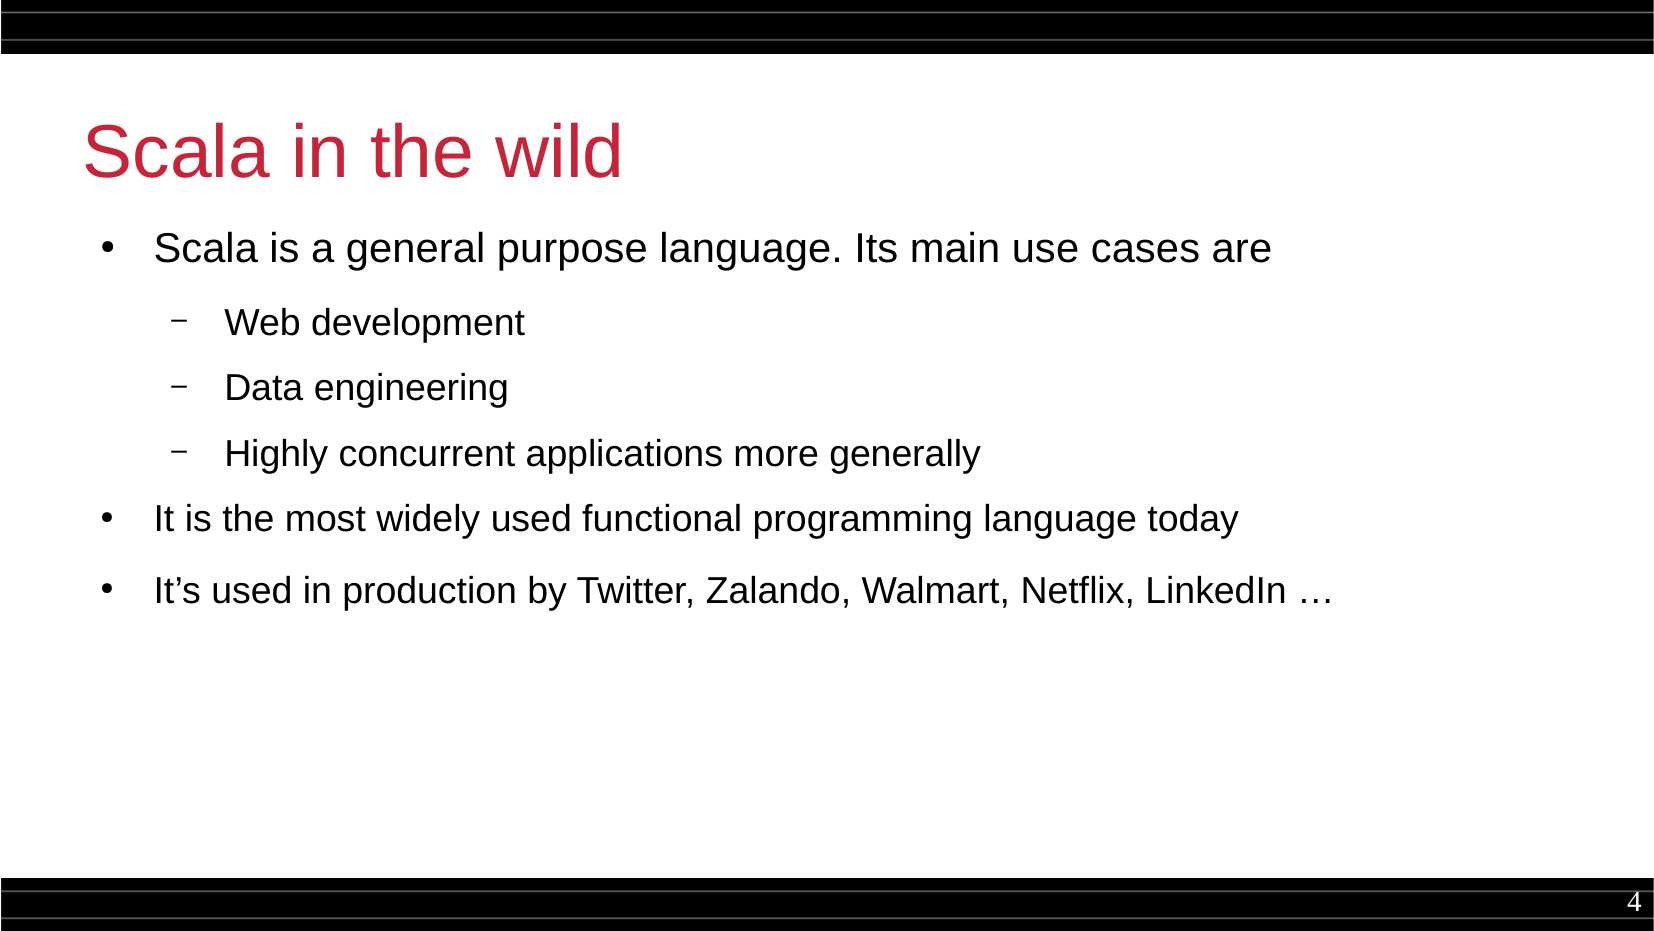

# Scala in the wild
Scala is a general purpose language. Its main use cases are
Web development
Data engineering
Highly concurrent applications more generally
It is the most widely used functional programming language today
It’s used in production by Twitter, Zalando, Walmart, Netflix, LinkedIn …